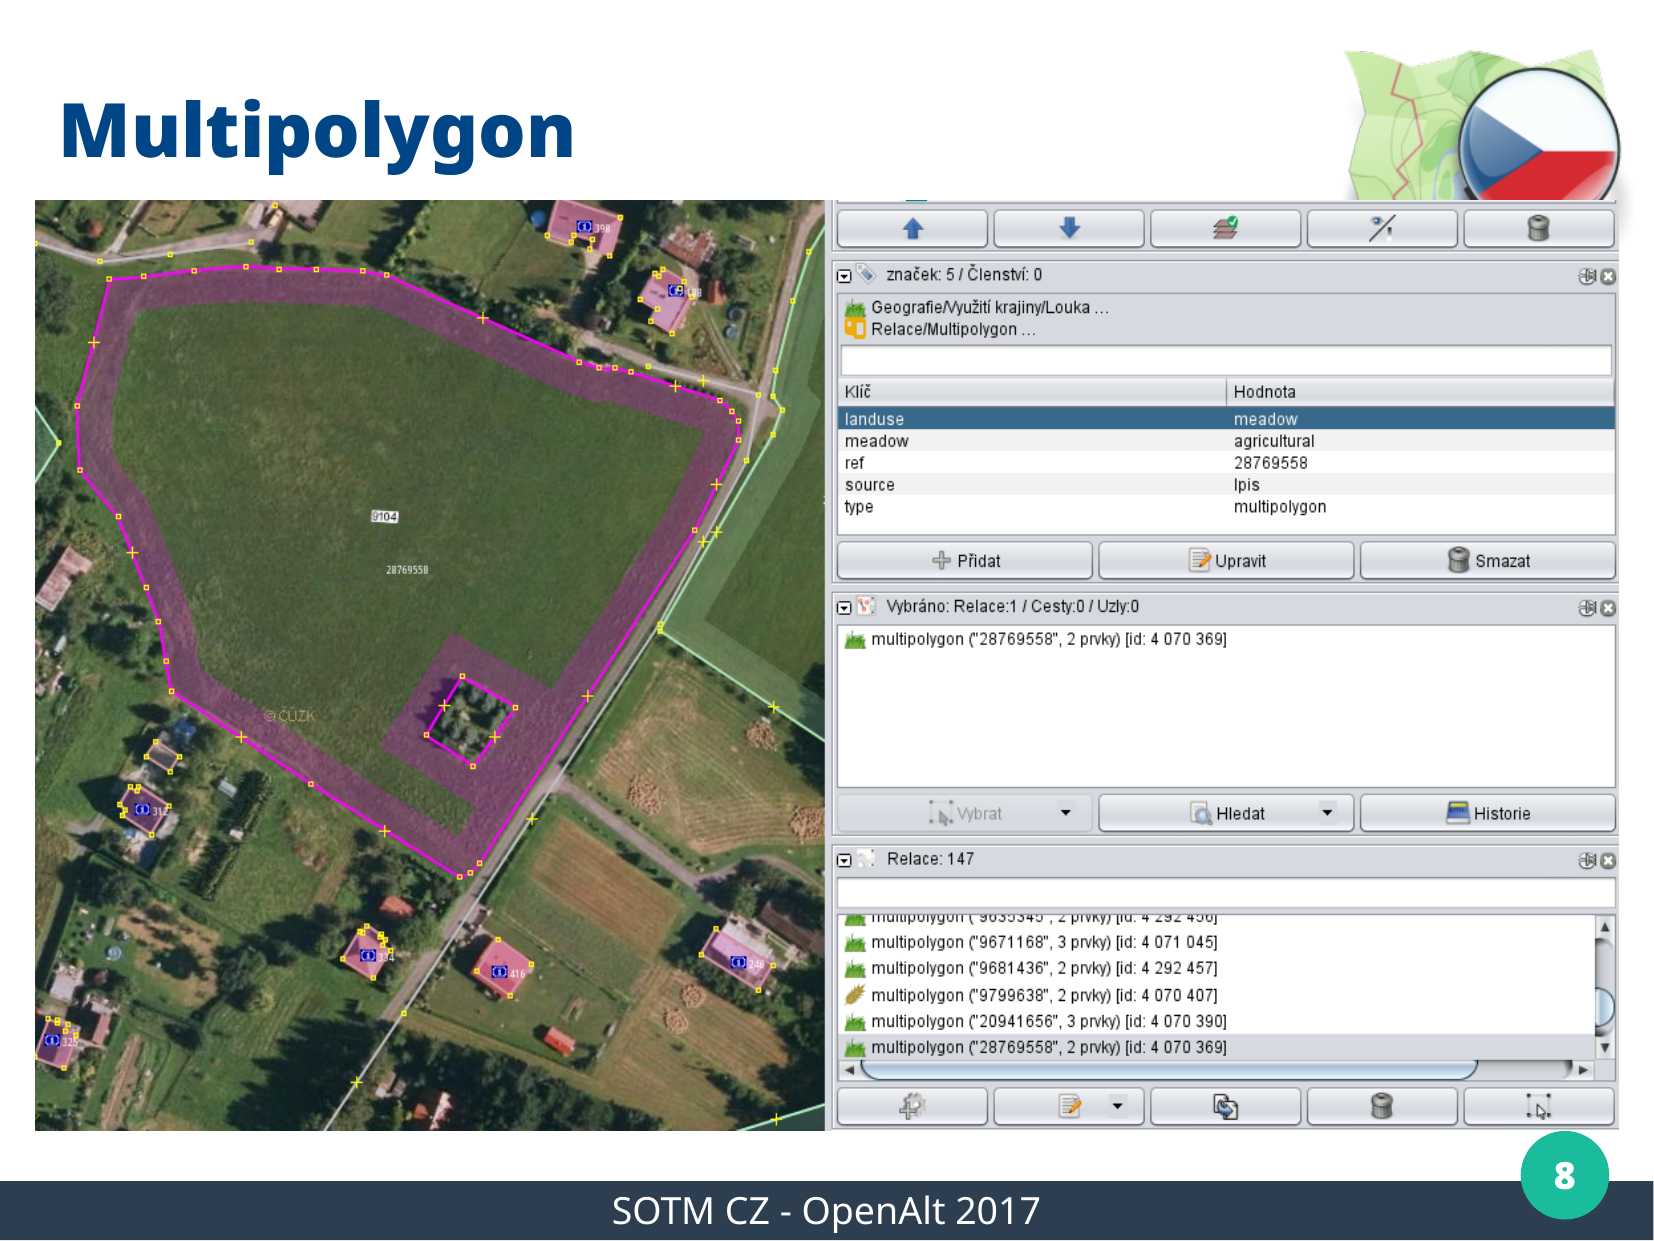

# Multipolygon
8
SOTM CZ - OpenAlt 2017